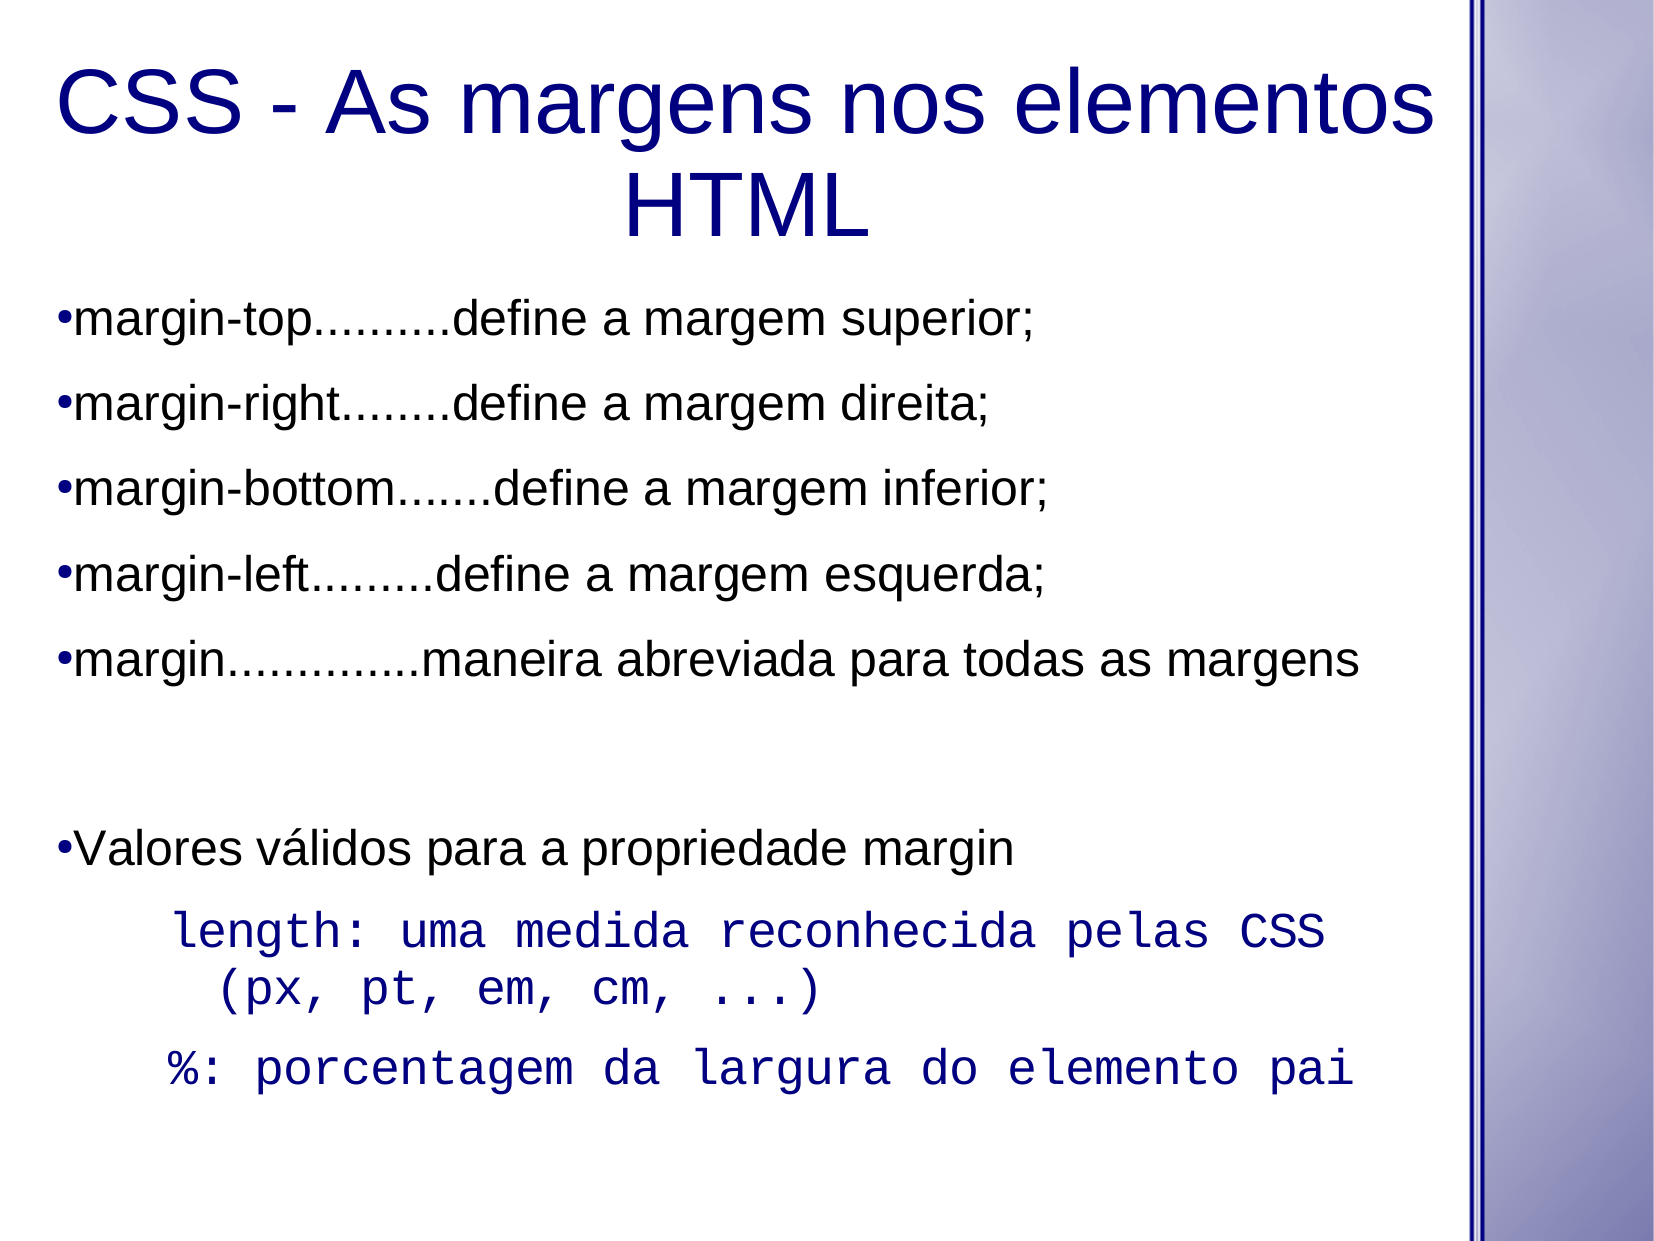

# CSS - As margens nos elementos HTML
margin-top..........define a margem superior;
margin-right........define a margem direita;
margin-bottom.......define a margem inferior;
margin-left.........define a margem esquerda;
margin..............maneira abreviada para todas as margens
Valores válidos para a propriedade margin
length: uma medida reconhecida pelas CSS (px, pt, em, cm, ...)
%: porcentagem da largura do elemento pai